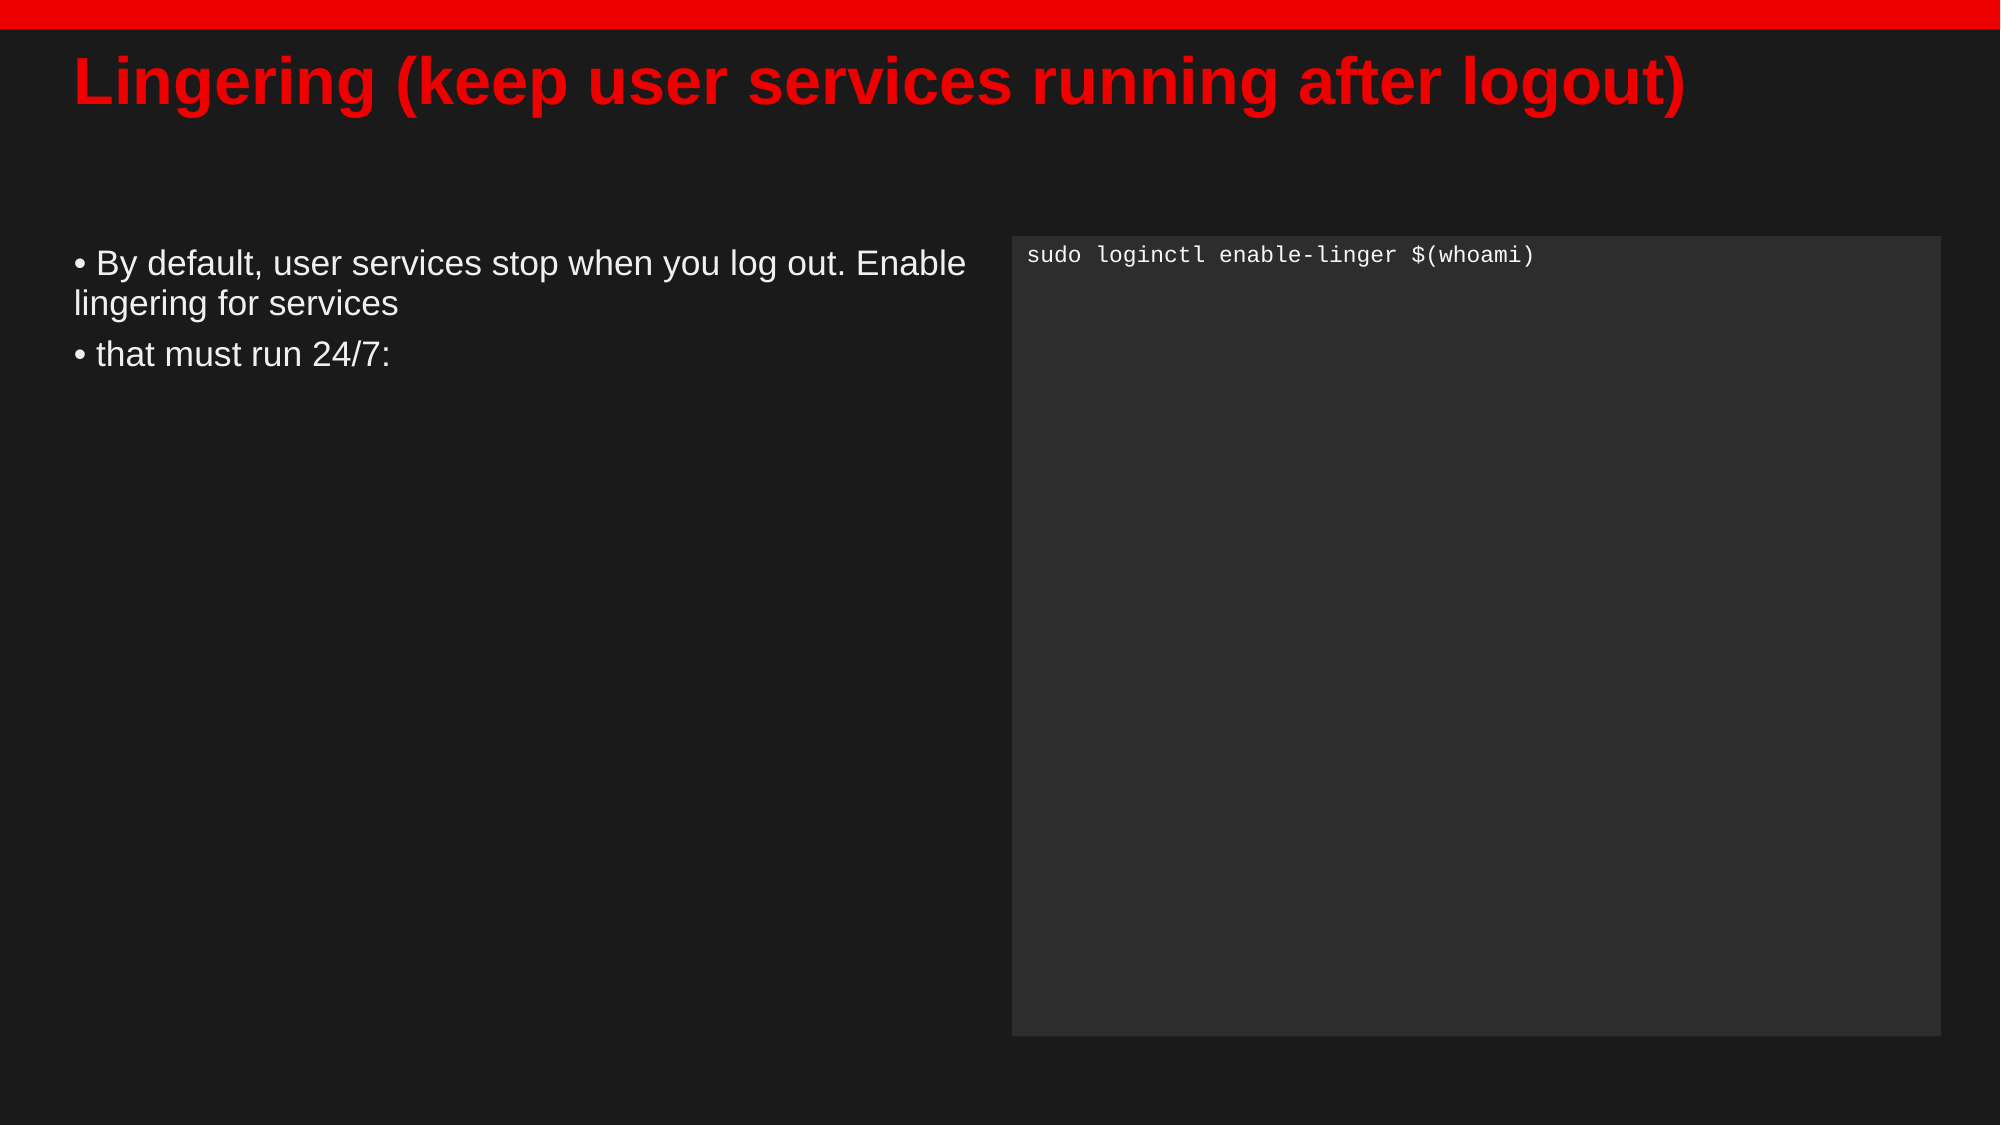

Lingering (keep user services running after logout)
• By default, user services stop when you log out. Enable lingering for services
• that must run 24/7:
sudo loginctl enable-linger $(whoami)